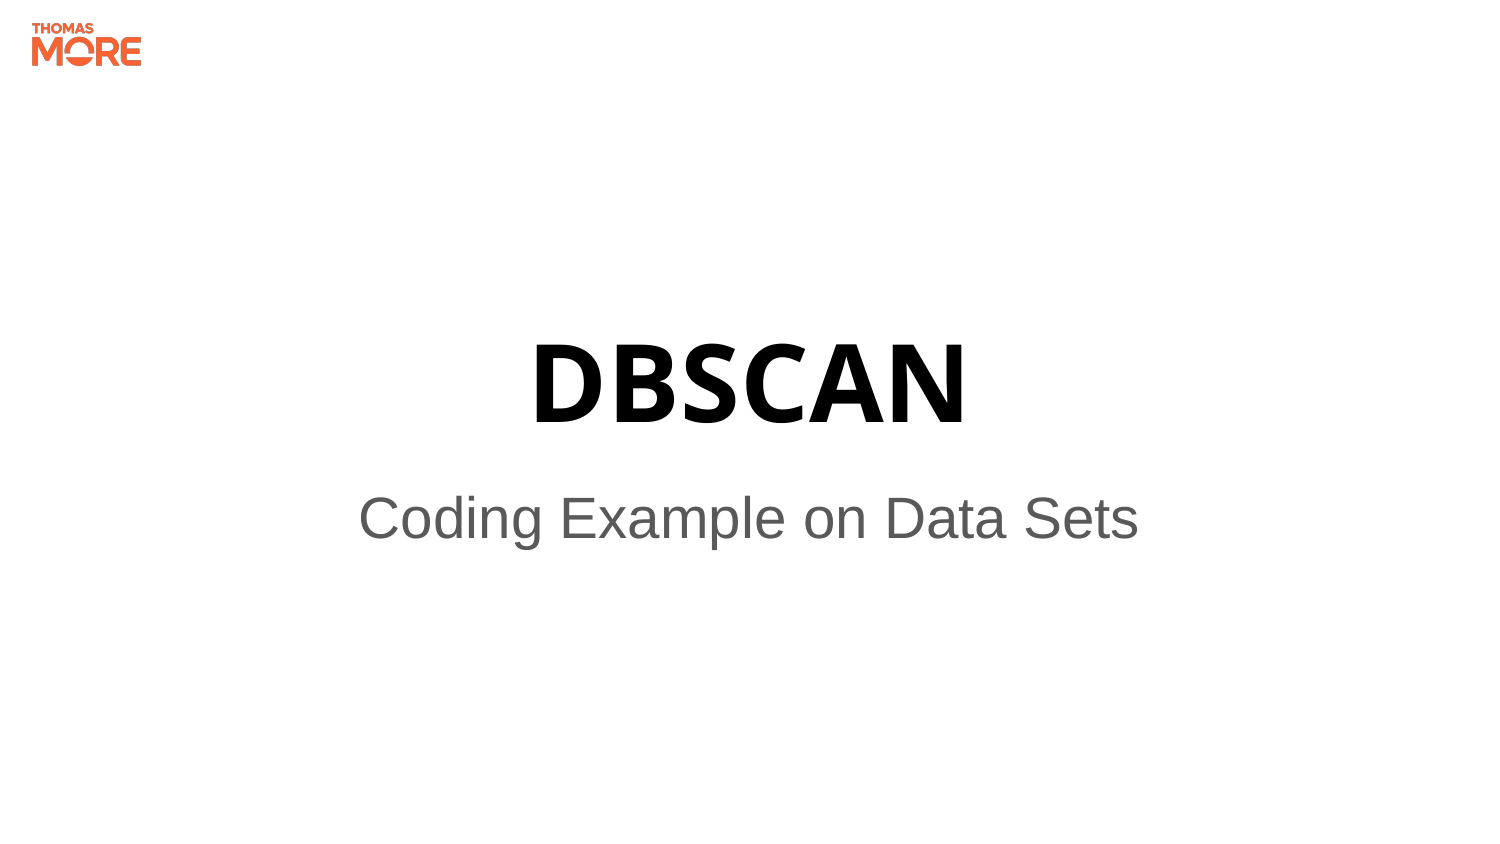

# DBSCAN
Coding Example on Data Sets